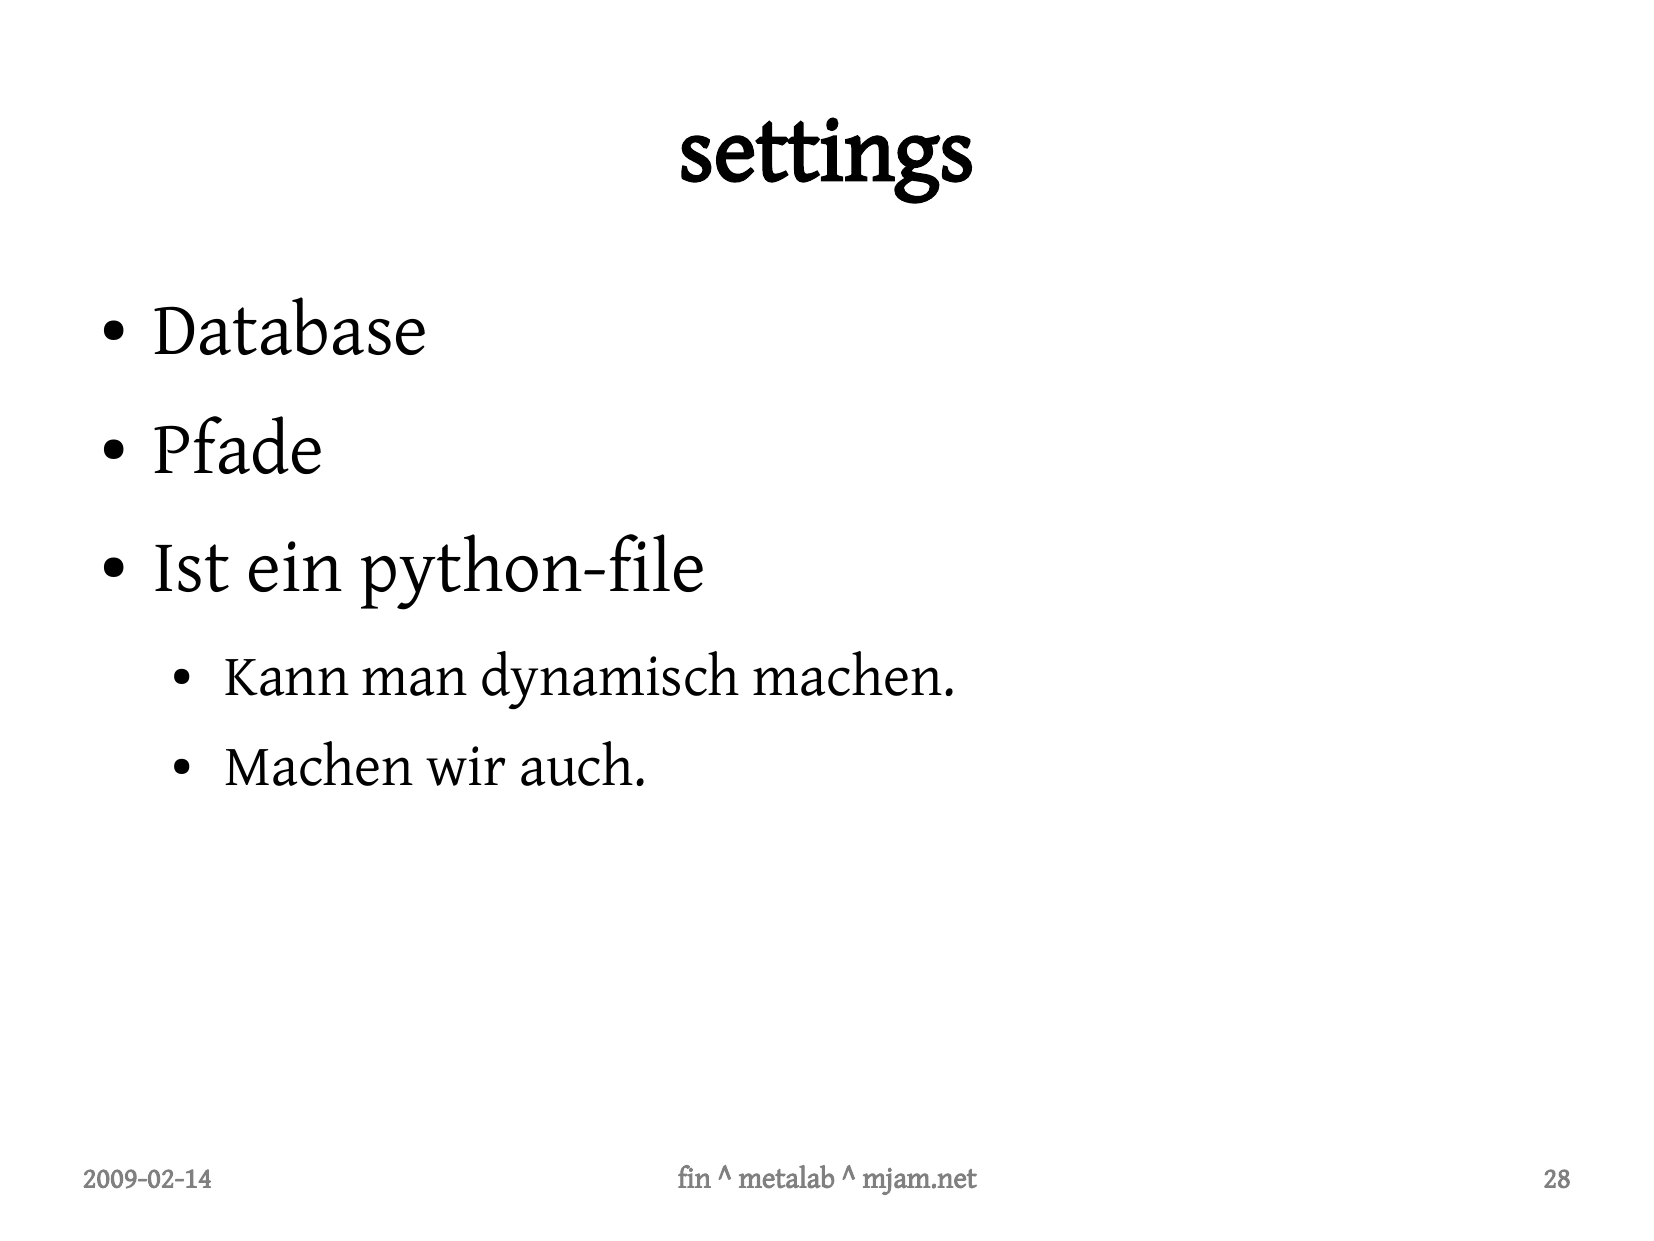

# settings
Database
Pfade
Ist ein python-file
Kann man dynamisch machen.
Machen wir auch.
2009-02-14
fin ^ metalab ^ mjam.net
28